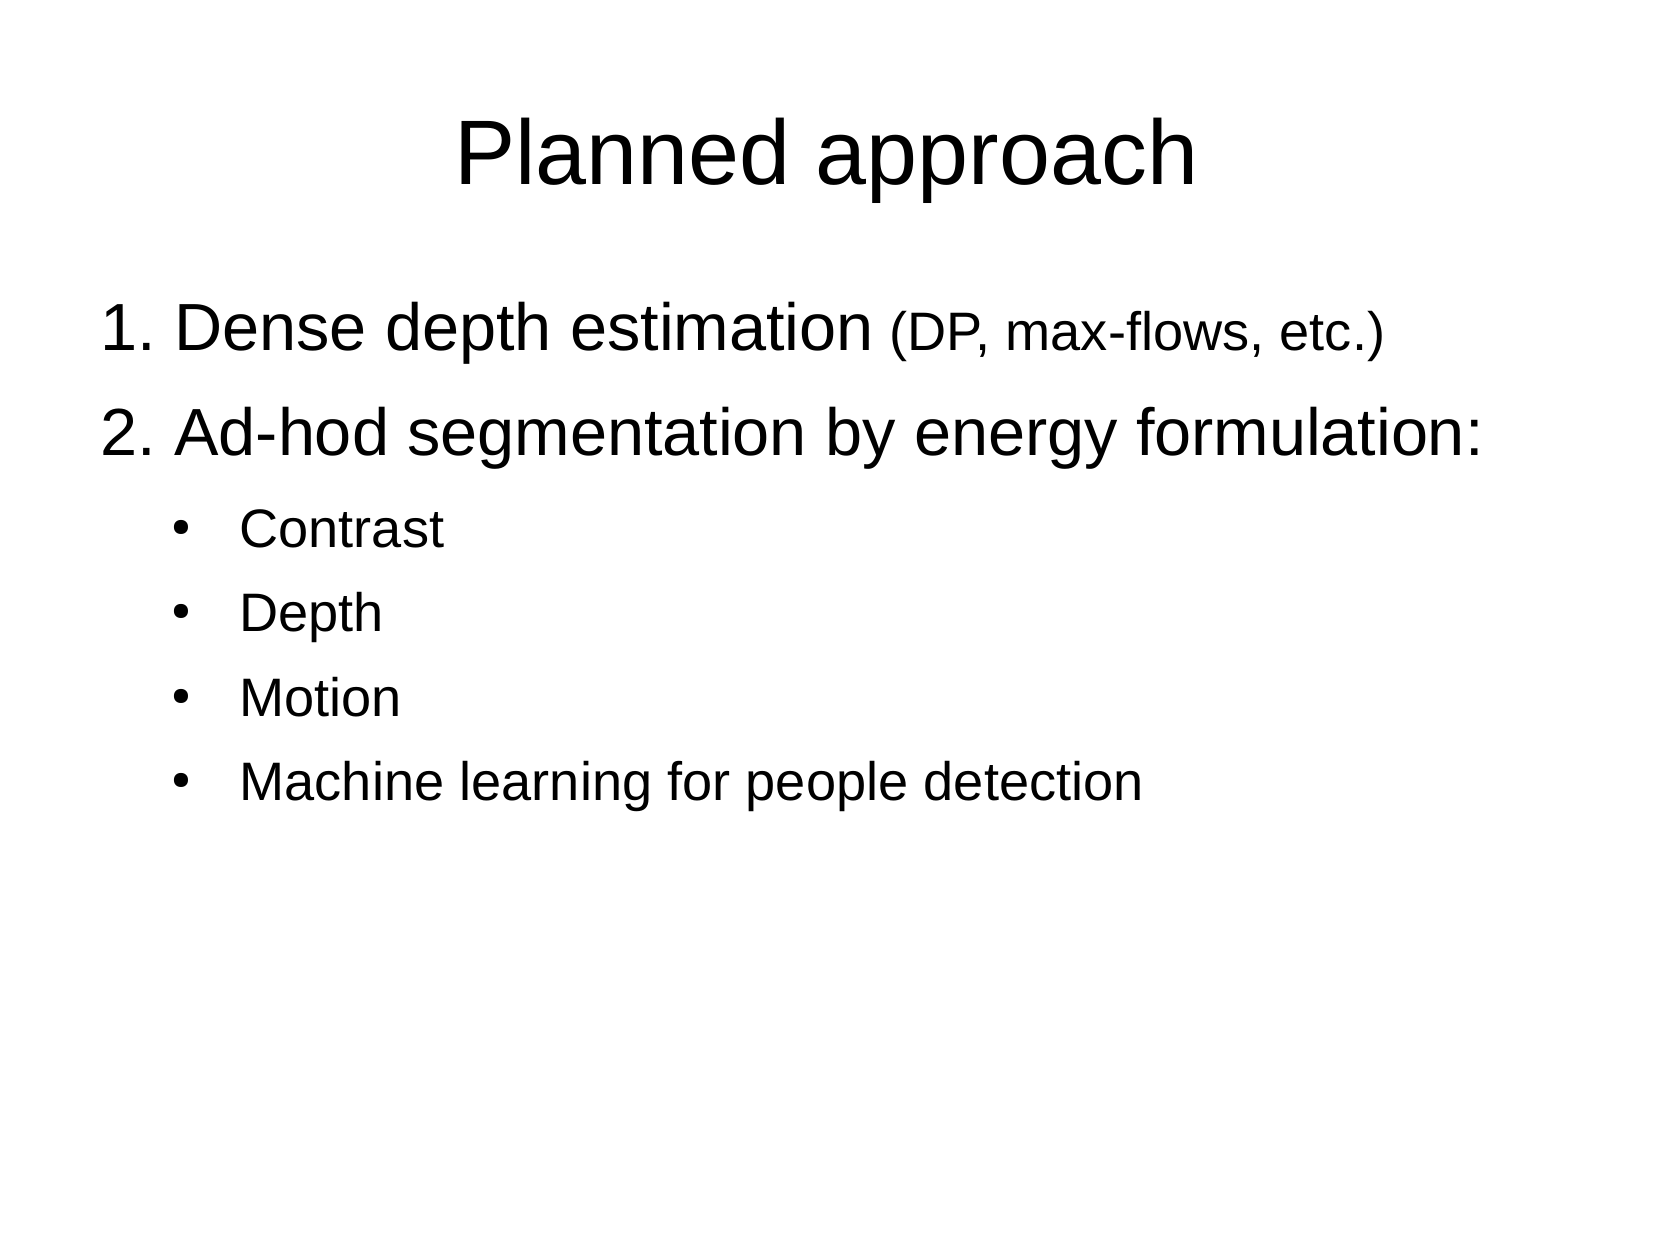

# Planned approach
 Dense depth estimation (DP, max-flows, etc.)
 Ad-hod segmentation by energy formulation:
 Contrast
 Depth
 Motion
 Machine learning for people detection